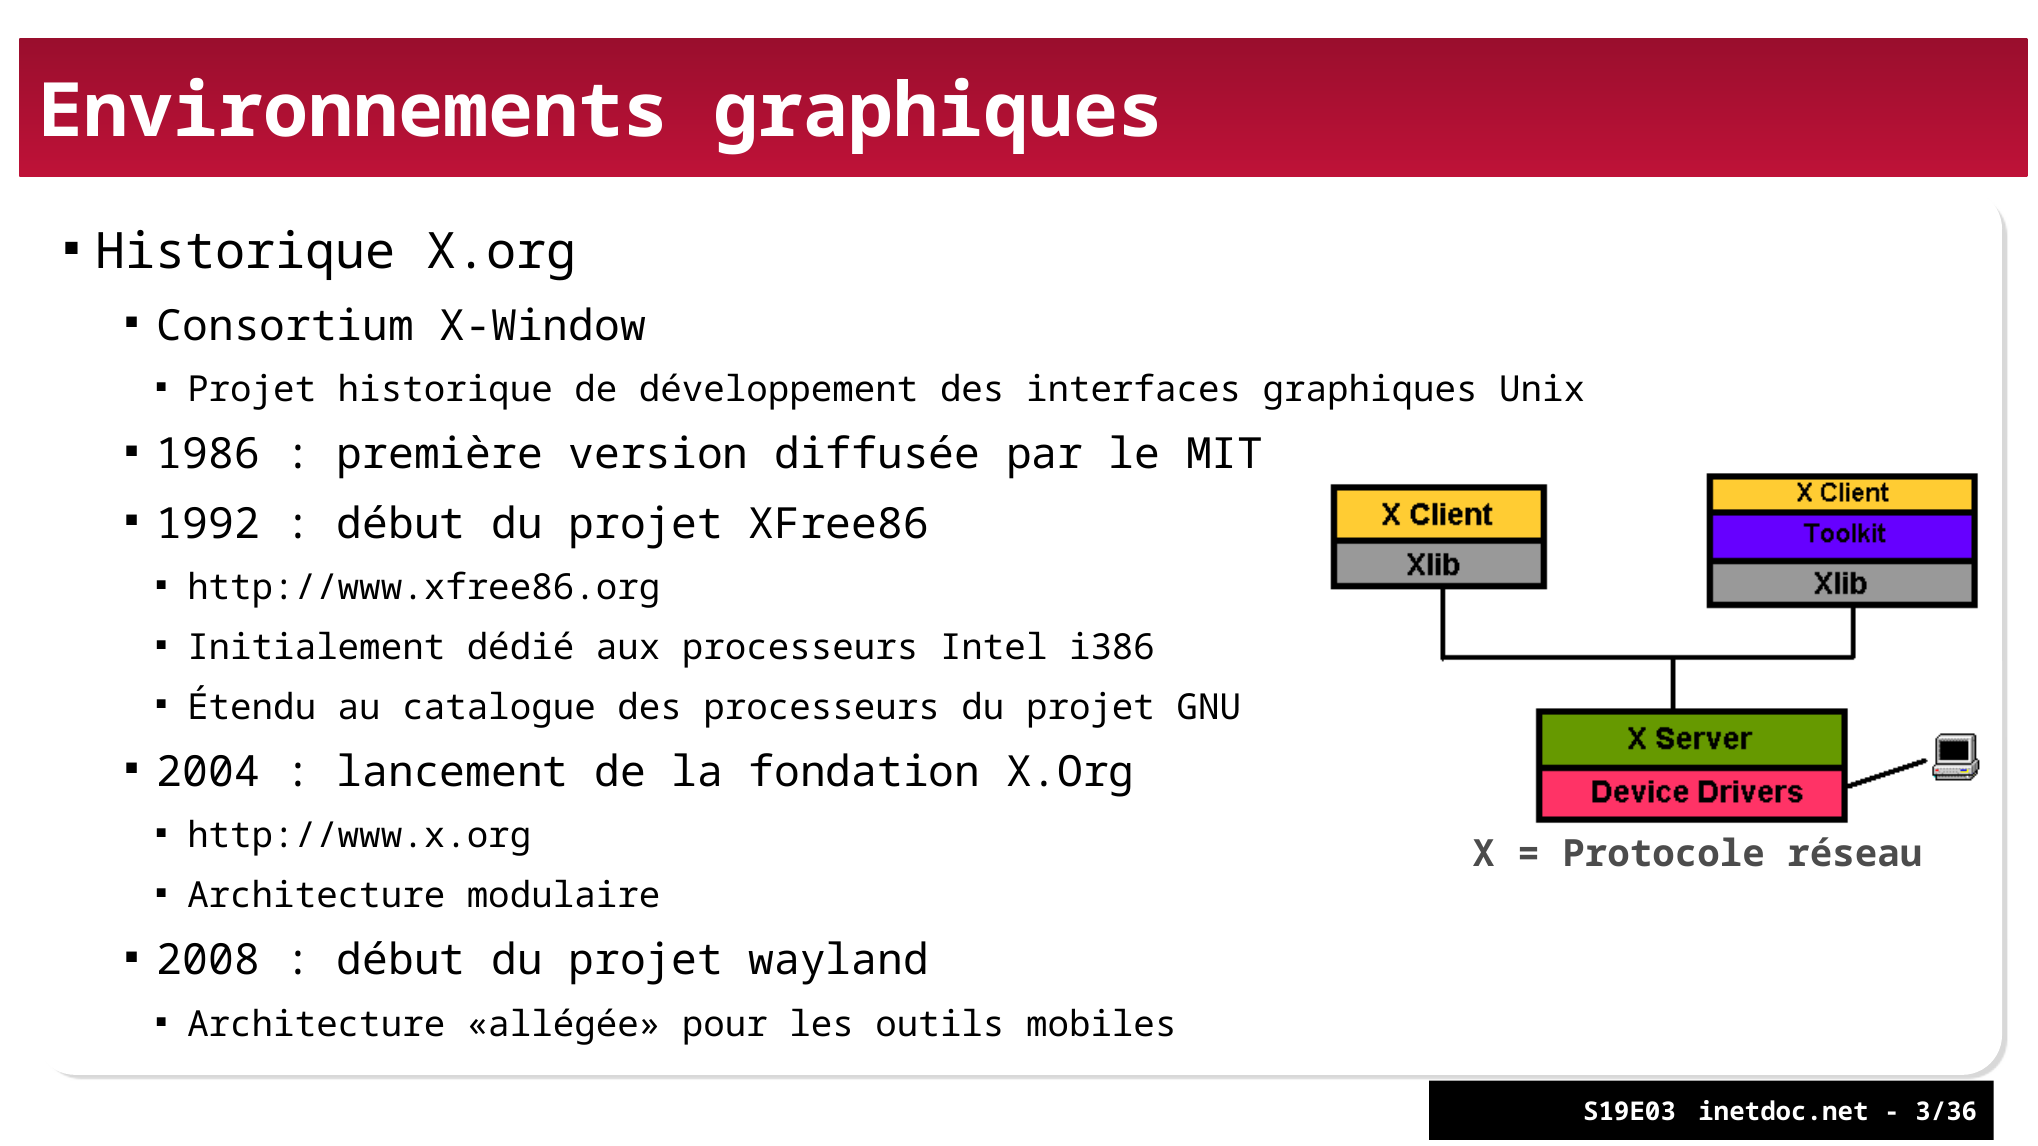

Environnements graphiques
Historique X.org
Consortium X-Window
Projet historique de développement des interfaces graphiques Unix
1986 : première version diffusée par le MIT
1992 : début du projet XFree86
http://www.xfree86.org
Initialement dédié aux processeurs Intel i386
Étendu au catalogue des processeurs du projet GNU
2004 : lancement de la fondation X.Org
http://www.x.org
Architecture modulaire
2008 : début du projet wayland
Architecture «allégée» pour les outils mobiles
X = Protocole réseau
S19E03	inetdoc.net - /36